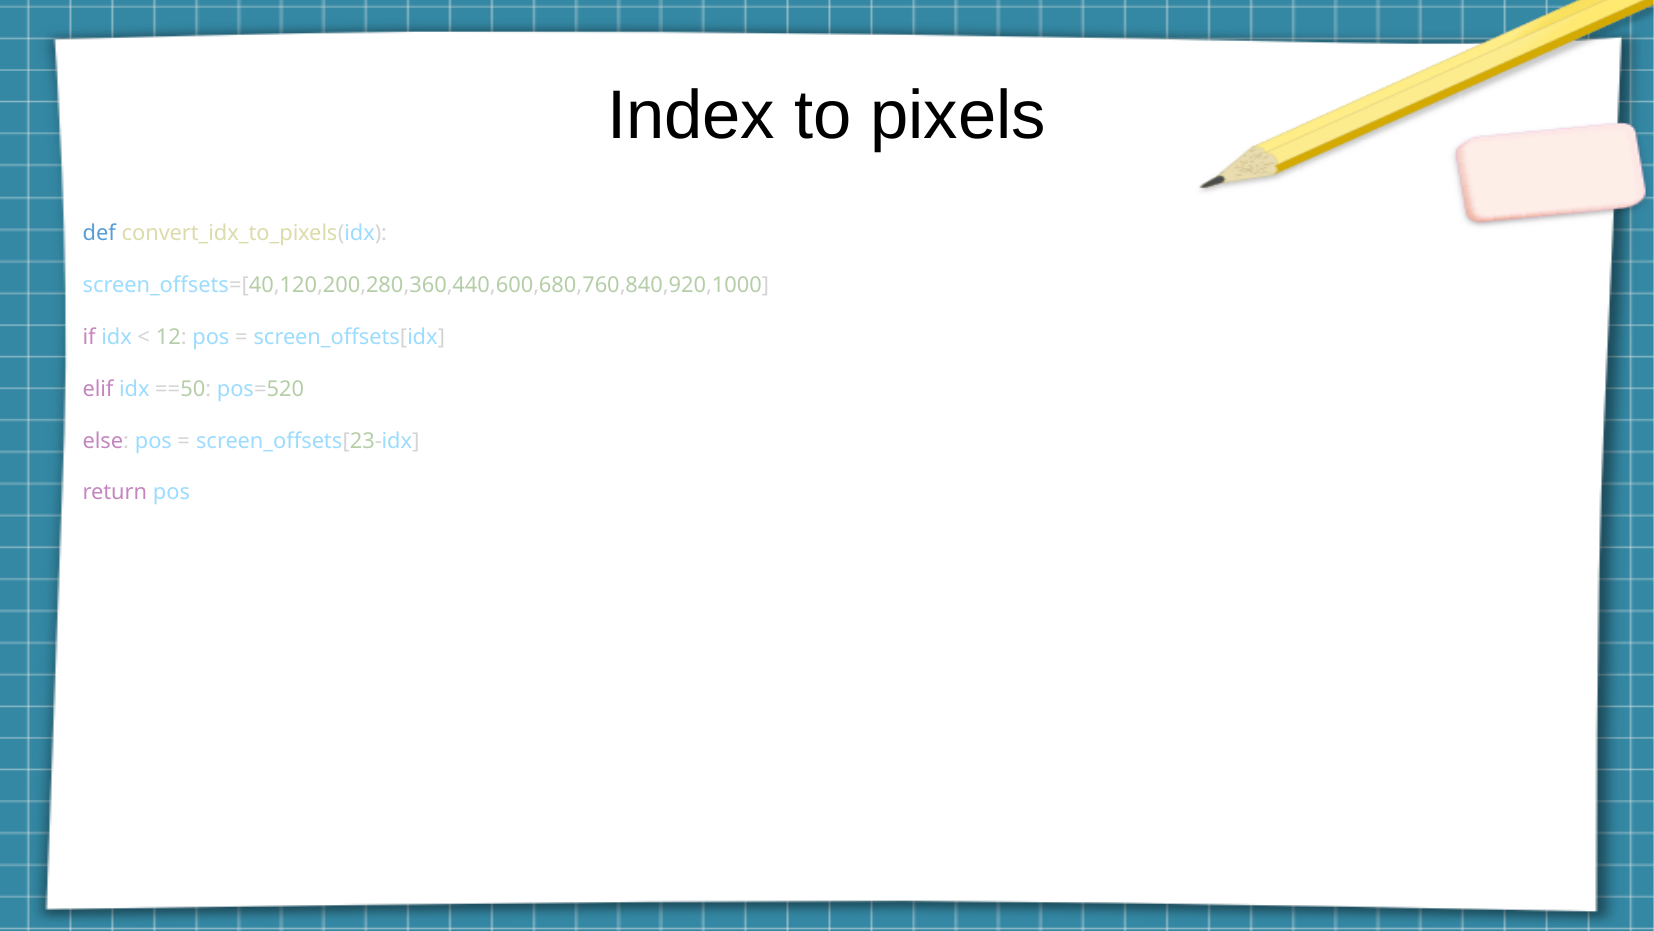

# Index to pixels
def convert_idx_to_pixels(idx):
screen_offsets=[40,120,200,280,360,440,600,680,760,840,920,1000]
if idx < 12: pos = screen_offsets[idx]
elif idx ==50: pos=520
else: pos = screen_offsets[23-idx]
return pos